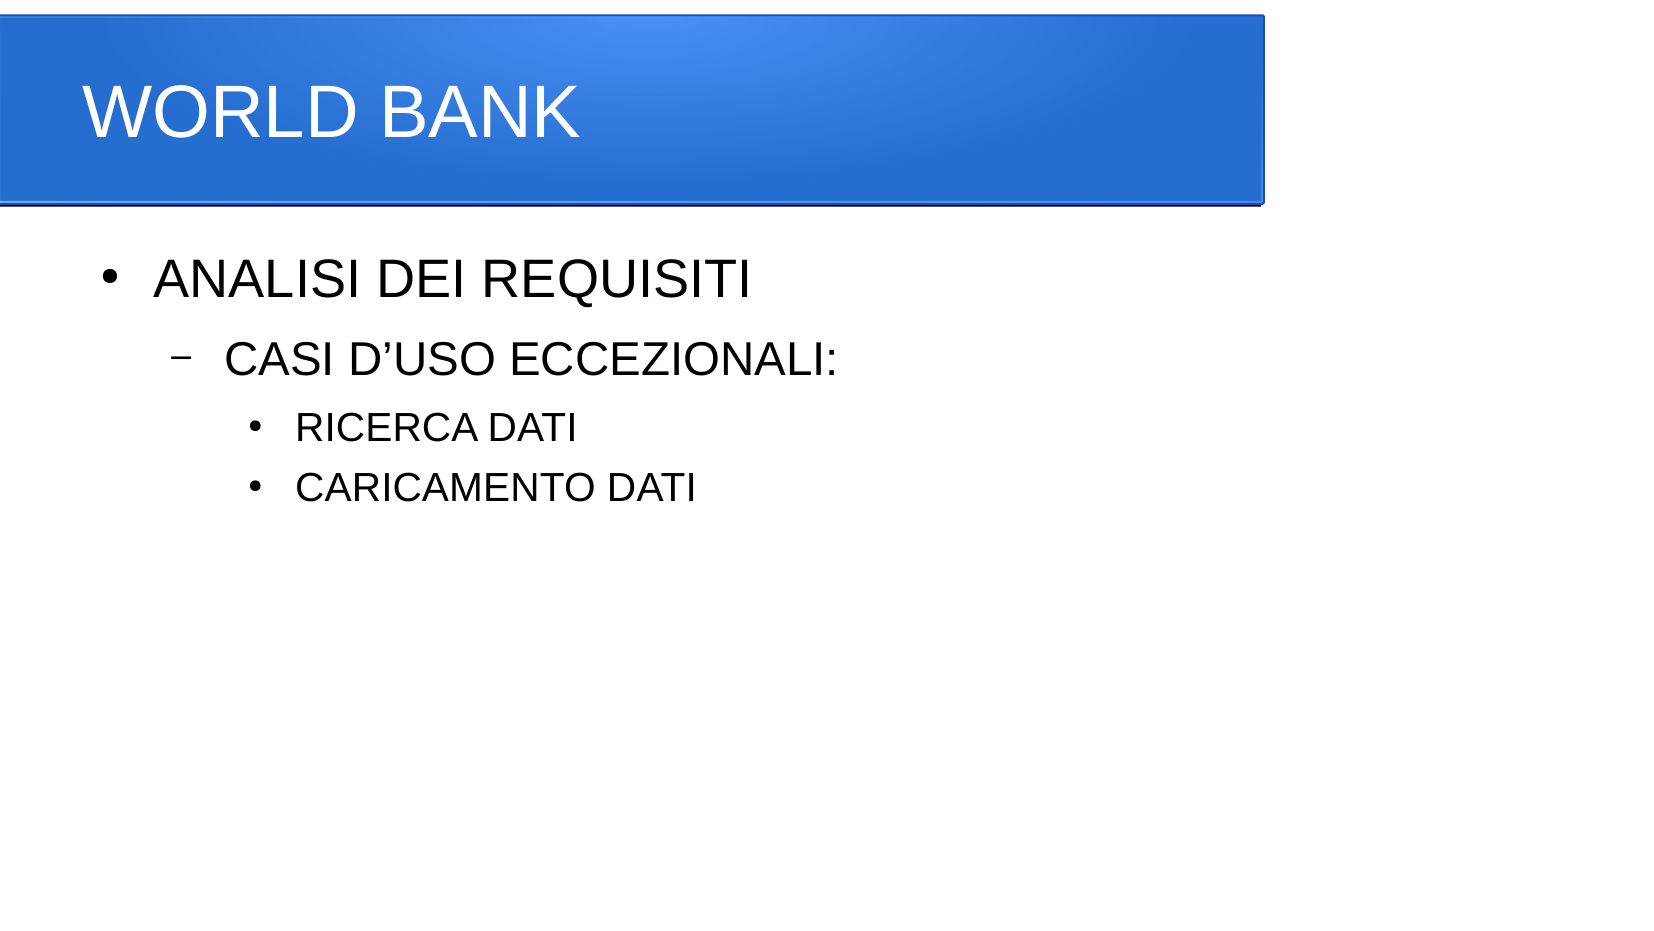

# WORLD BANK
ANALISI DEI REQUISITI
CASI D’USO ECCEZIONALI:
RICERCA DATI
CARICAMENTO DATI